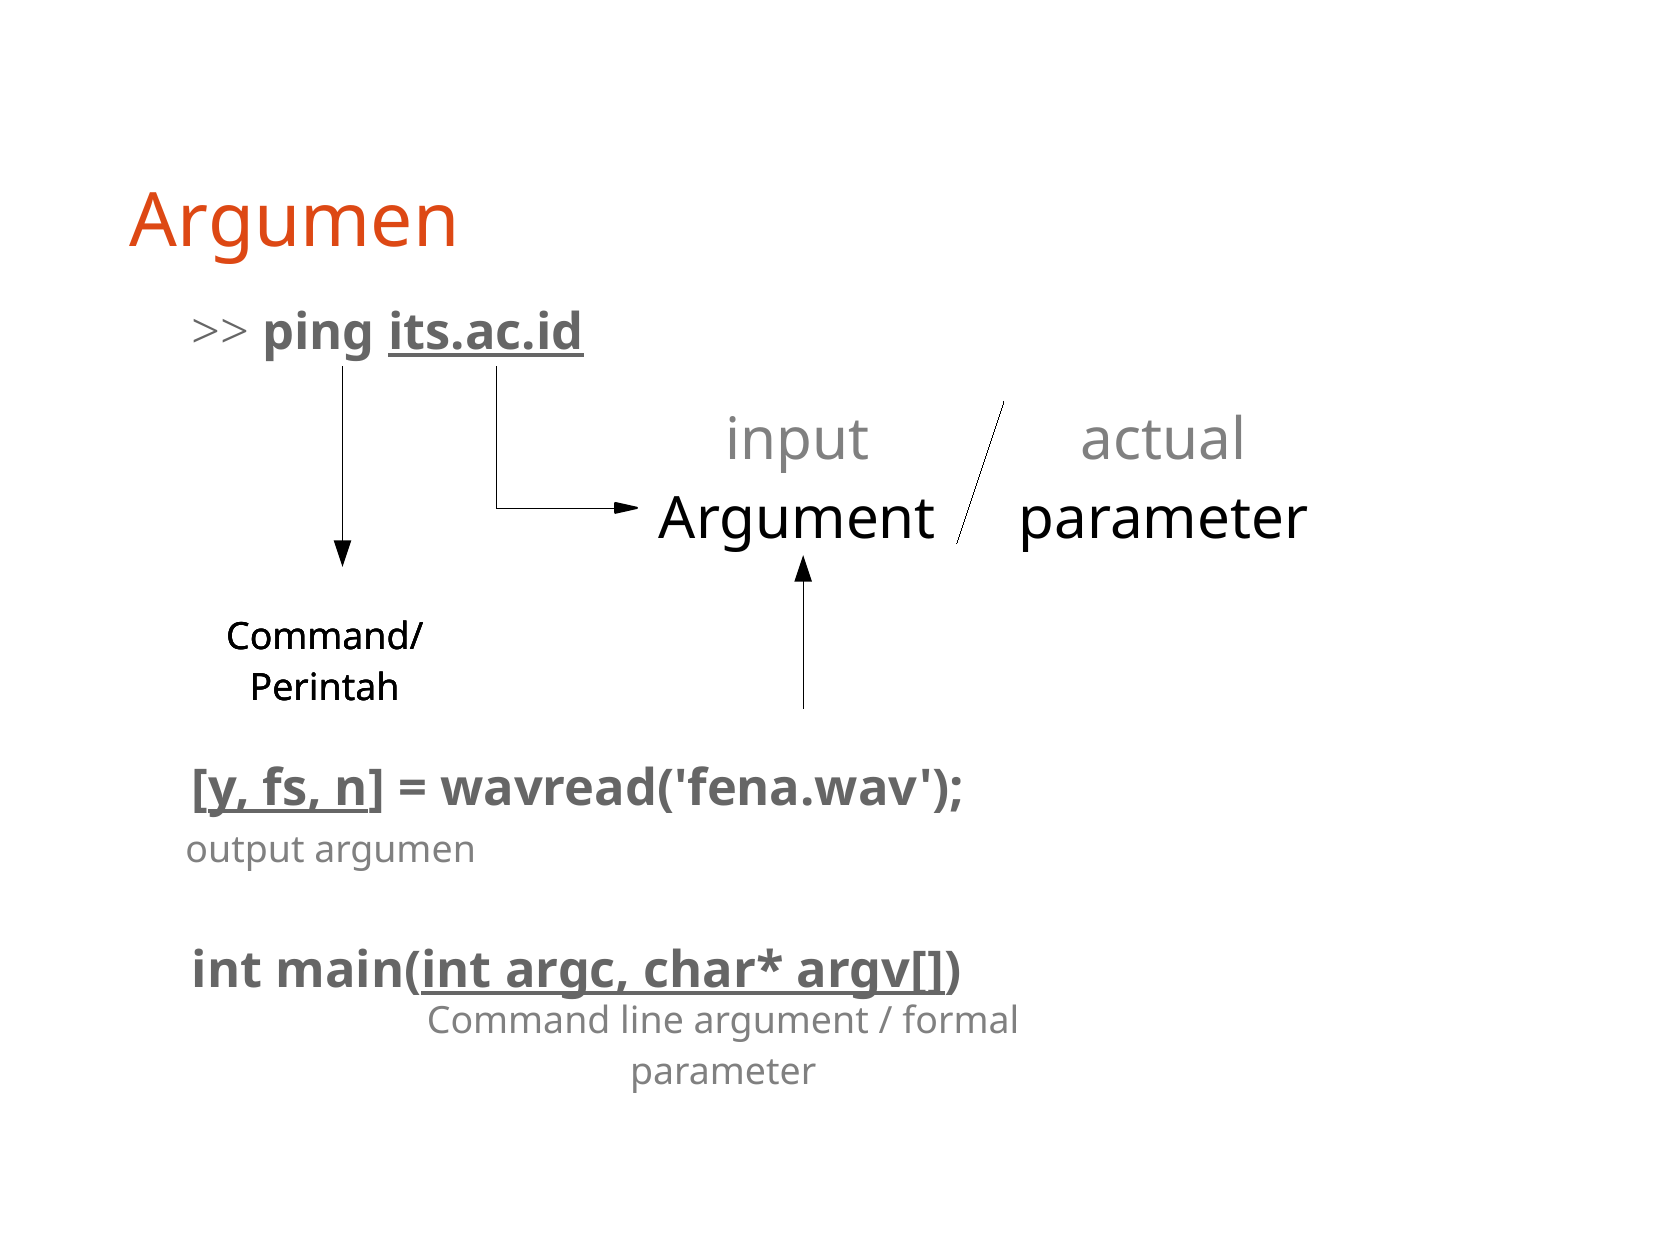

# Argumen
>> ping its.ac.id
[y, fs, n] = wavread('fena.wav');
int main(int argc, char* argv[])
input
Argument
actual
parameter
Command/
Perintah
Command/
Perintah
Command/
Perintah
output argumen
Command line argument / formal parameter